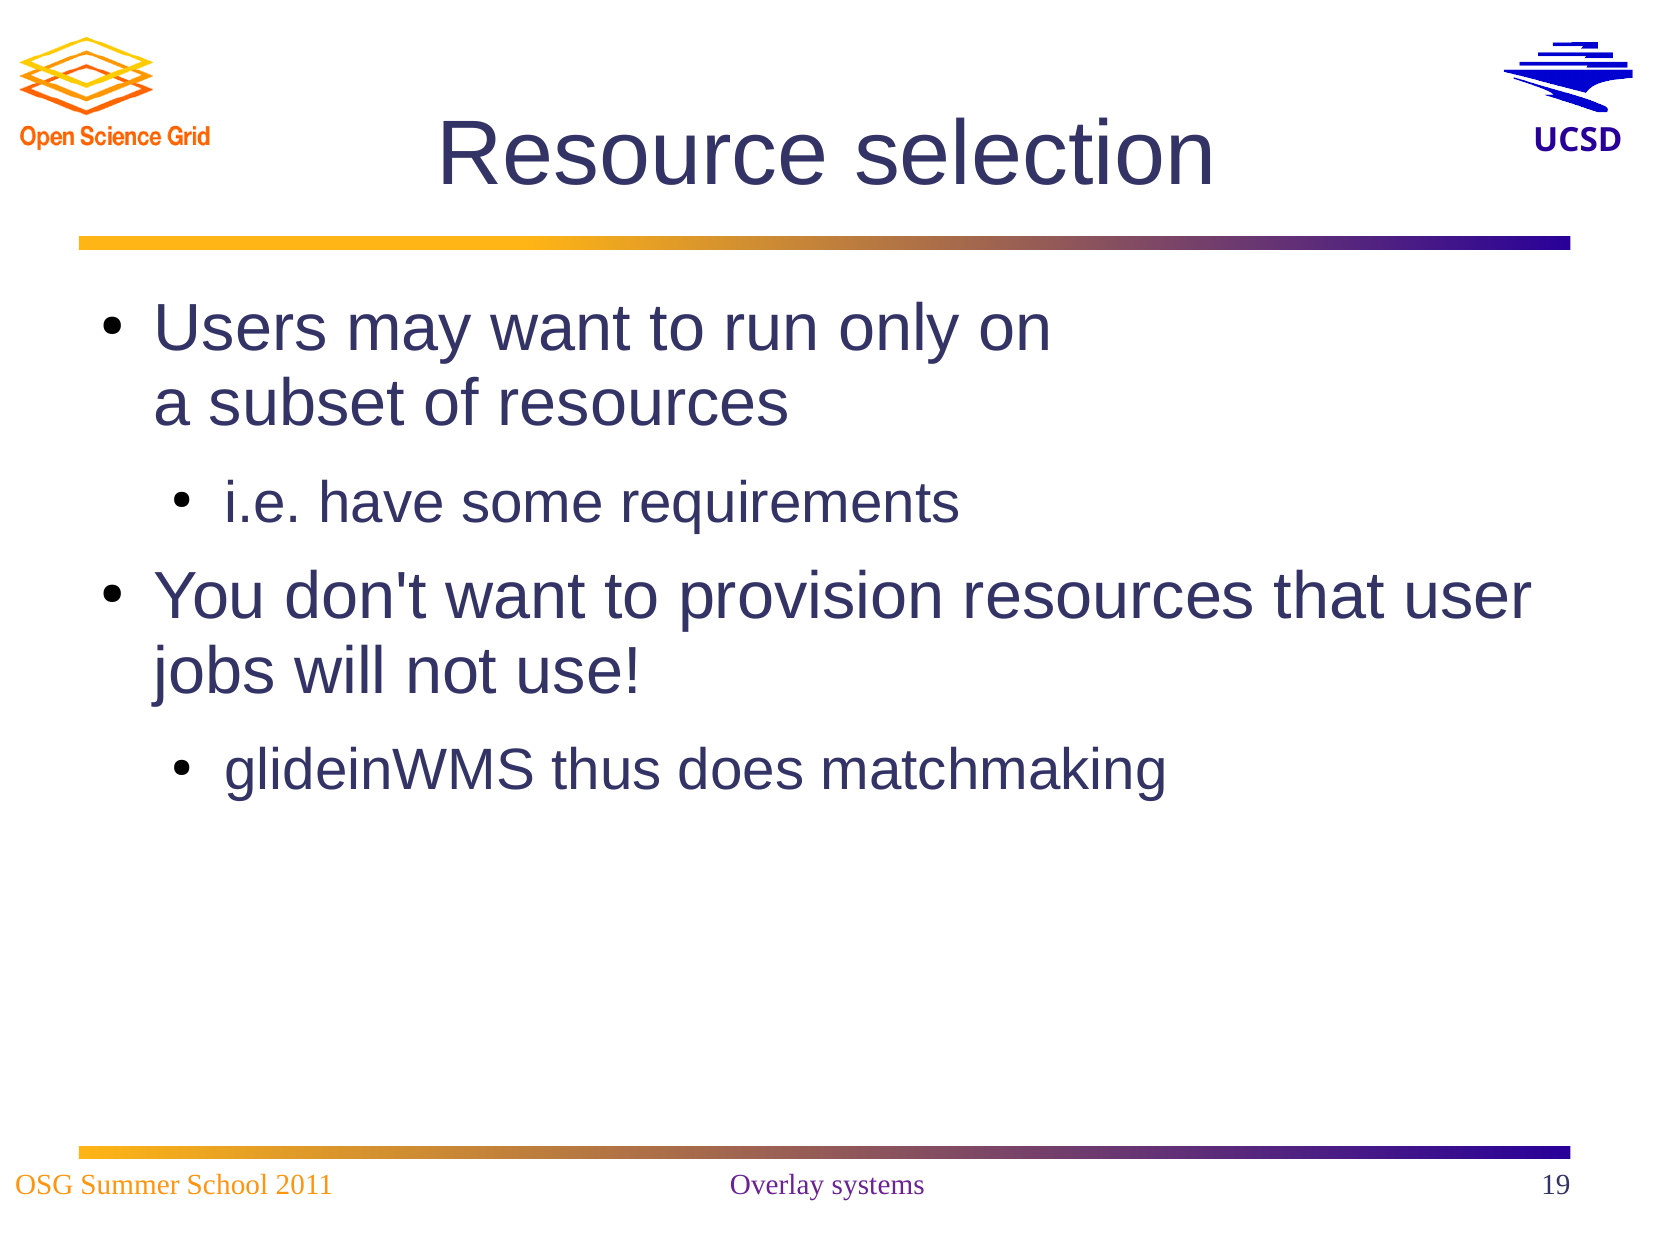

# Resource selection
Users may want to run only on
a subset of resources
i.e. have some requirements
You don't want to provision resources that user jobs will not use!
glideinWMS thus does matchmaking
OSG Summer School 2011
Overlay systems
19